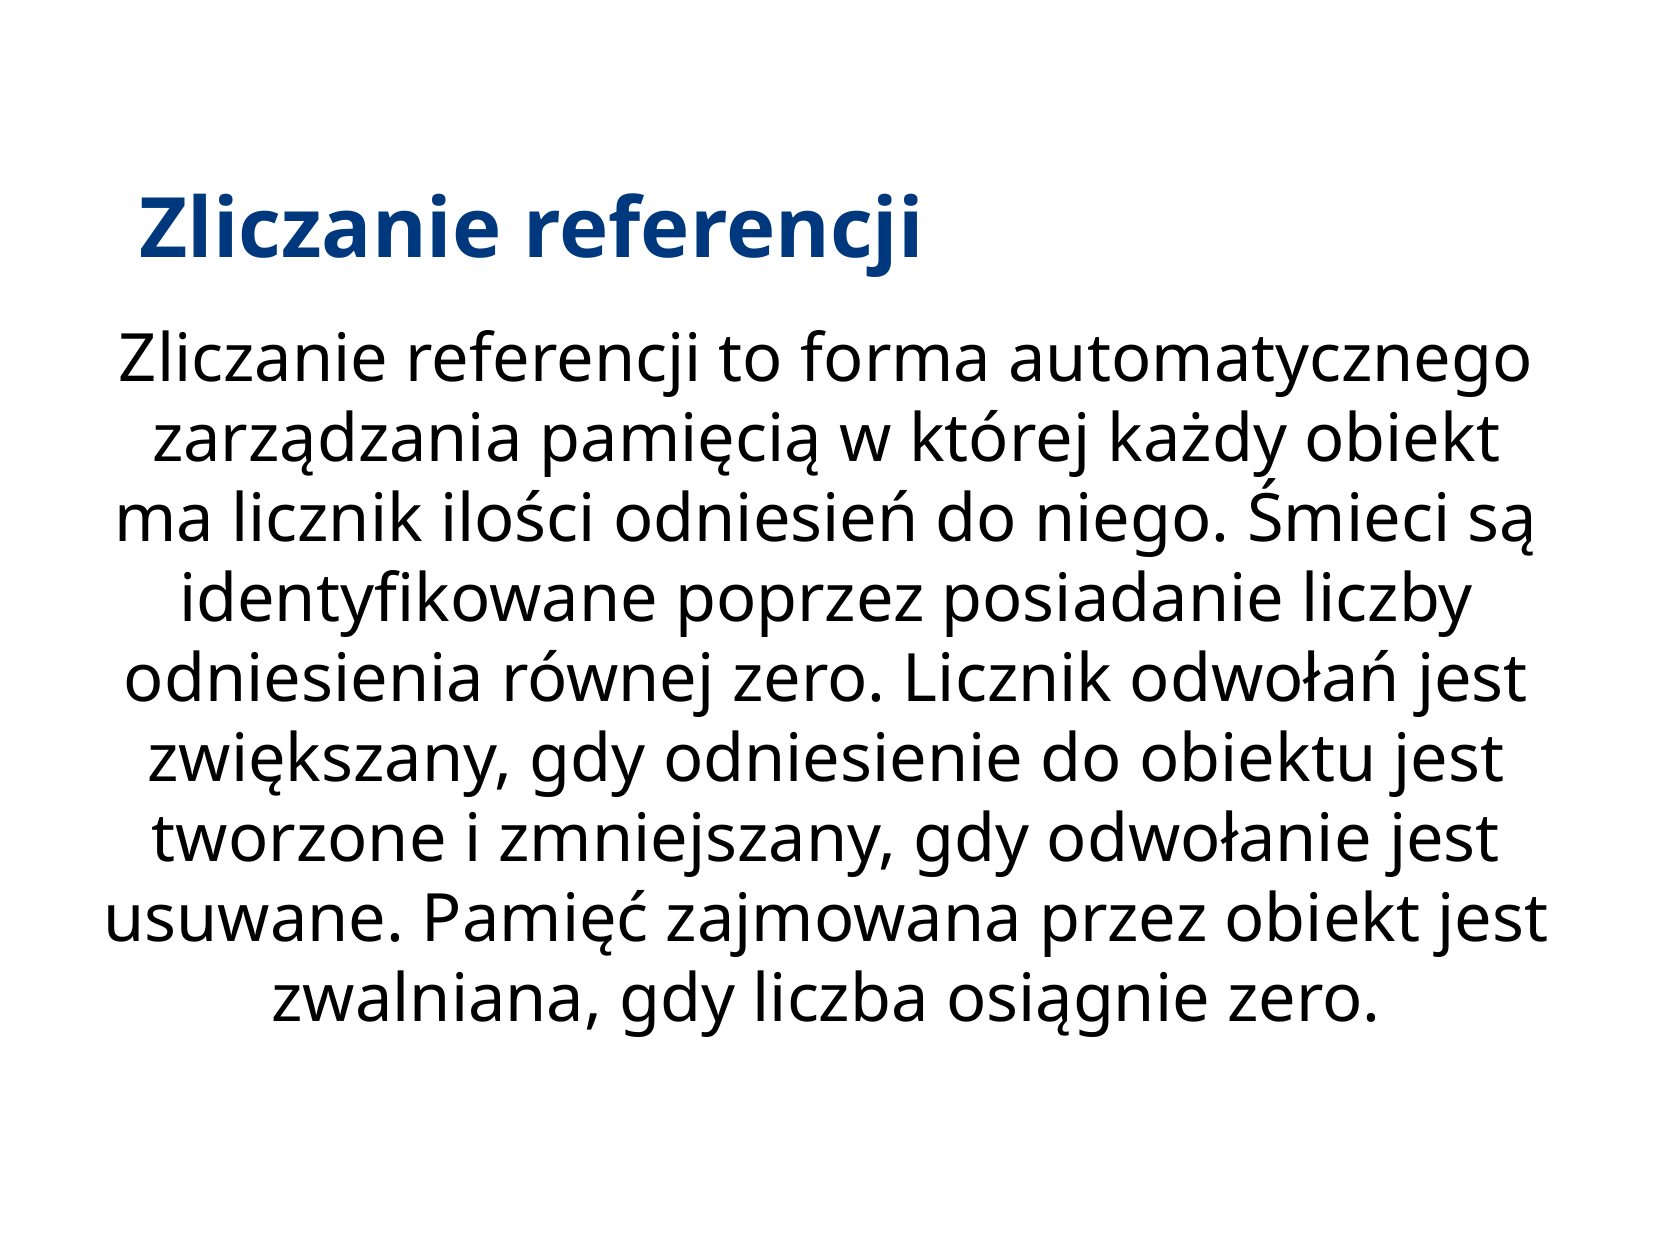

# Zliczanie referencji
Zliczanie referencji to forma automatycznego zarządzania pamięcią w której każdy obiekt ma licznik ilości odniesień do niego. Śmieci są identyfikowane poprzez posiadanie liczby odniesienia równej zero. Licznik odwołań jest zwiększany, gdy odniesienie do obiektu jest tworzone i zmniejszany, gdy odwołanie jest usuwane. Pamięć zajmowana przez obiekt jest zwalniana, gdy liczba osiągnie zero.